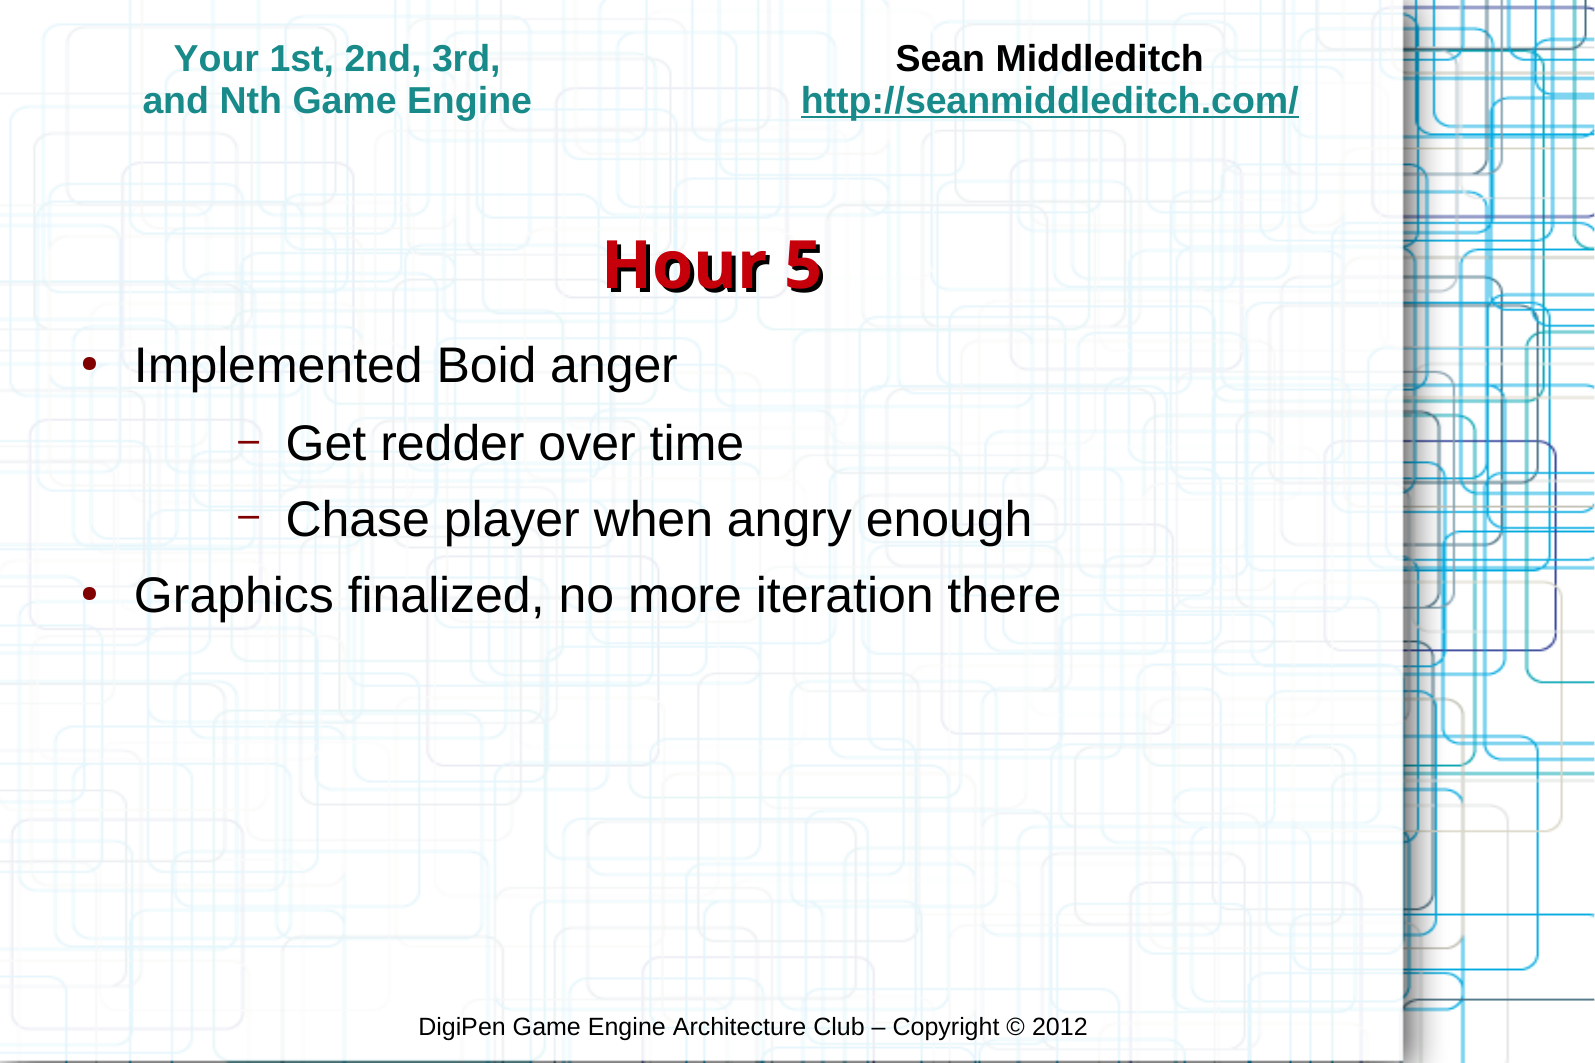

Your 1st, 2nd, 3rd,
and Nth Game Engine
Sean Middleditch
http://seanmiddleditch.com/
# Hour 5
Implemented Boid anger
Get redder over time
Chase player when angry enough
Graphics finalized, no more iteration there
DigiPen Game Engine Architecture Club – Copyright © 2012